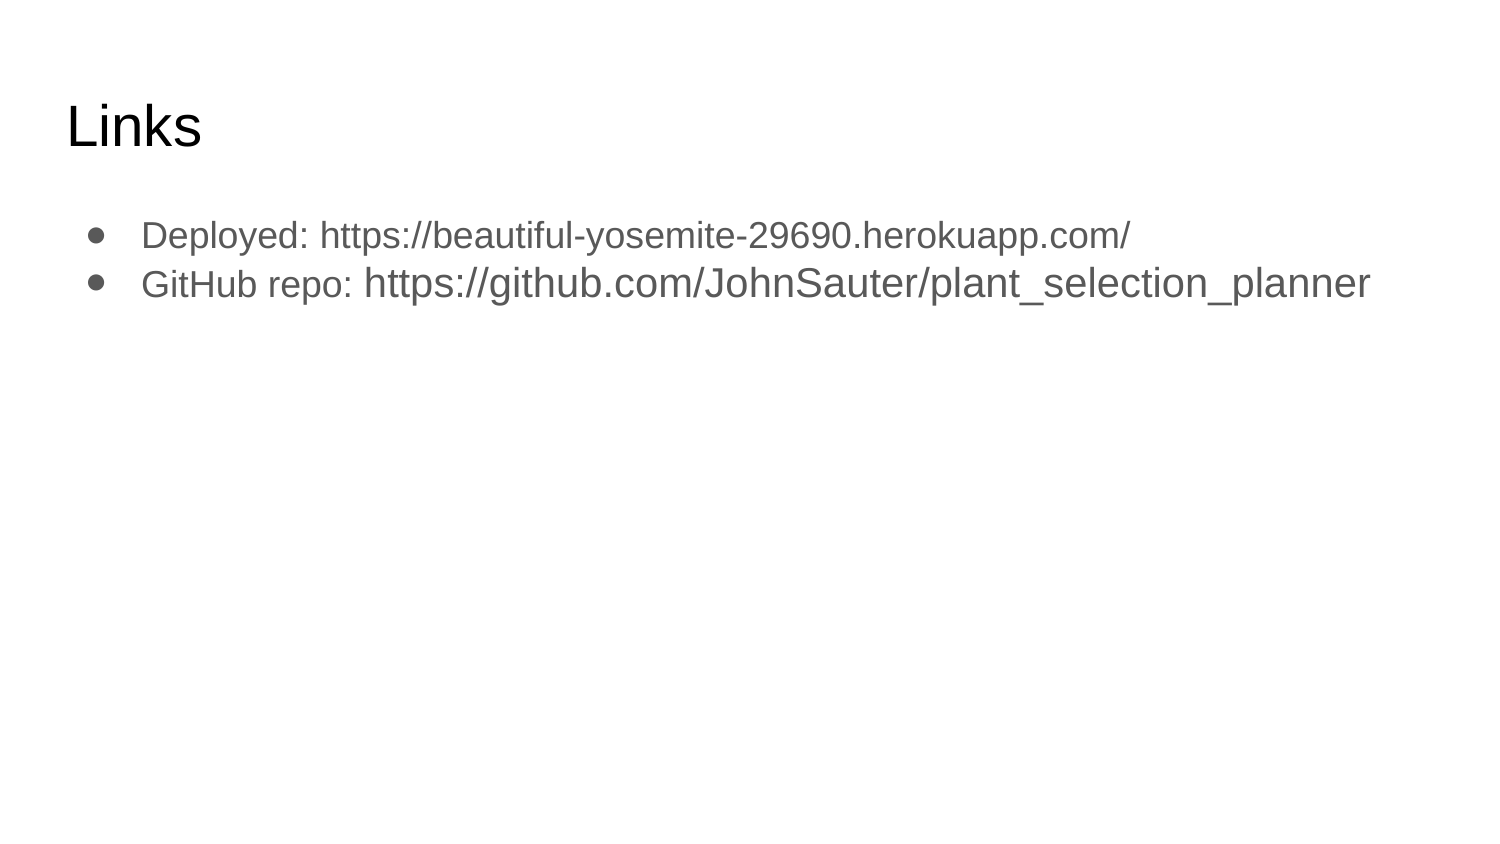

# Links
Deployed: https://beautiful-yosemite-29690.herokuapp.com/
GitHub repo: https://github.com/JohnSauter/plant_selection_planner